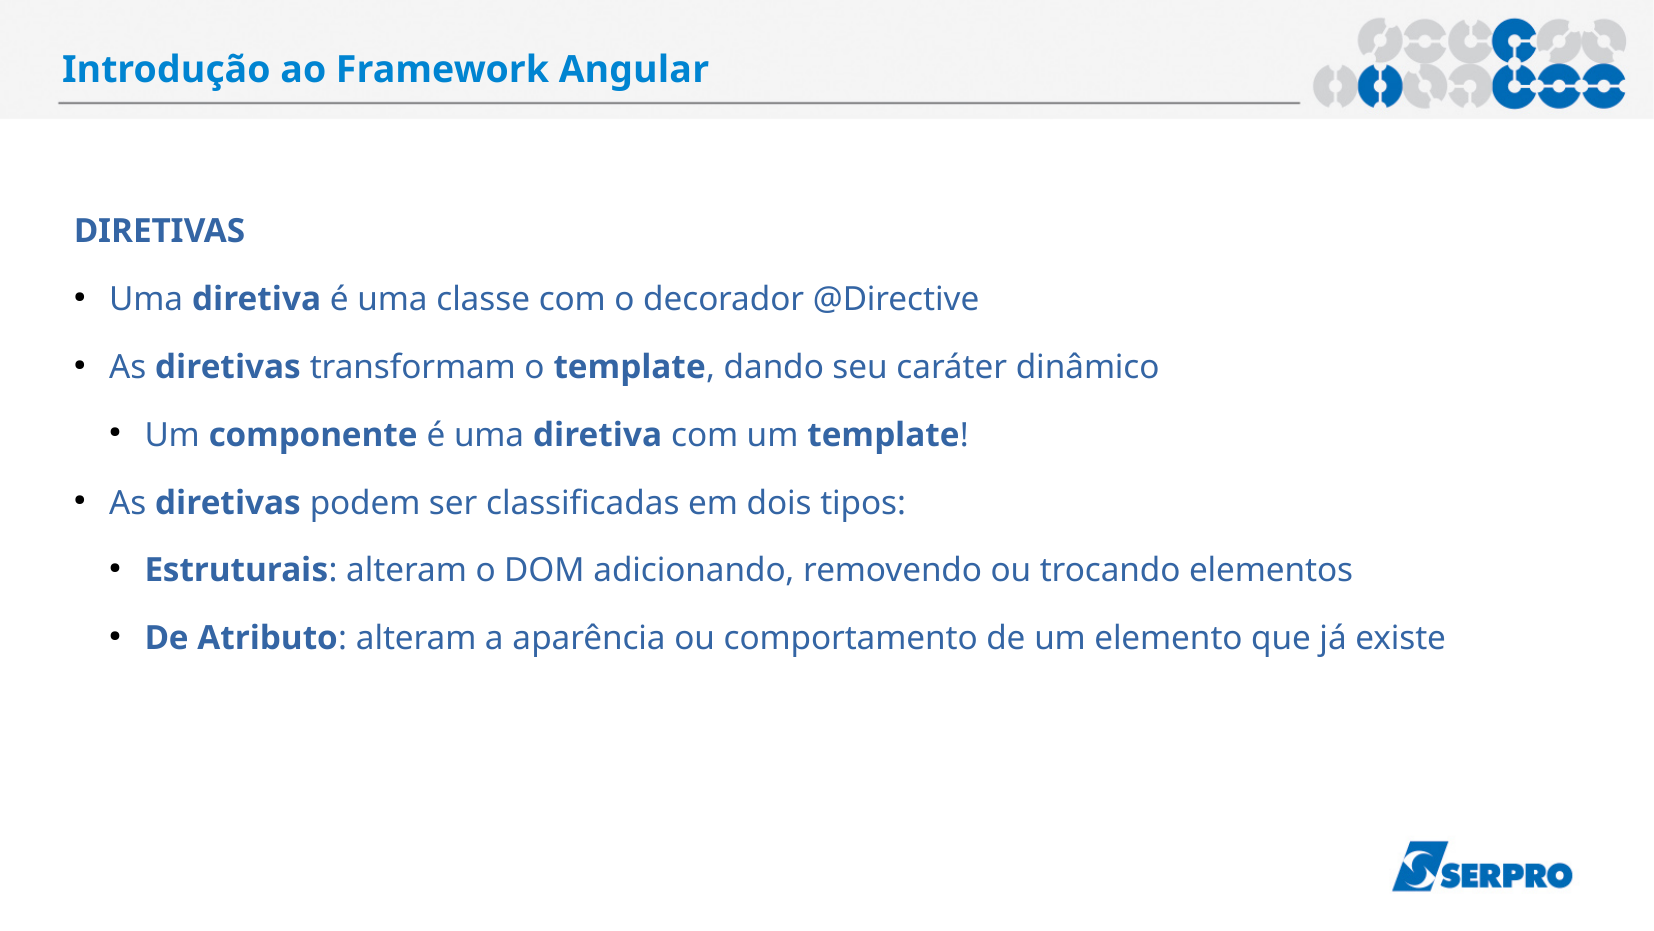

Introdução ao Framework Angular
DIRETIVAS
Uma diretiva é uma classe com o decorador @Directive
As diretivas transformam o template, dando seu caráter dinâmico
Um componente é uma diretiva com um template!
As diretivas podem ser classificadas em dois tipos:
Estruturais: alteram o DOM adicionando, removendo ou trocando elementos
De Atributo: alteram a aparência ou comportamento de um elemento que já existe